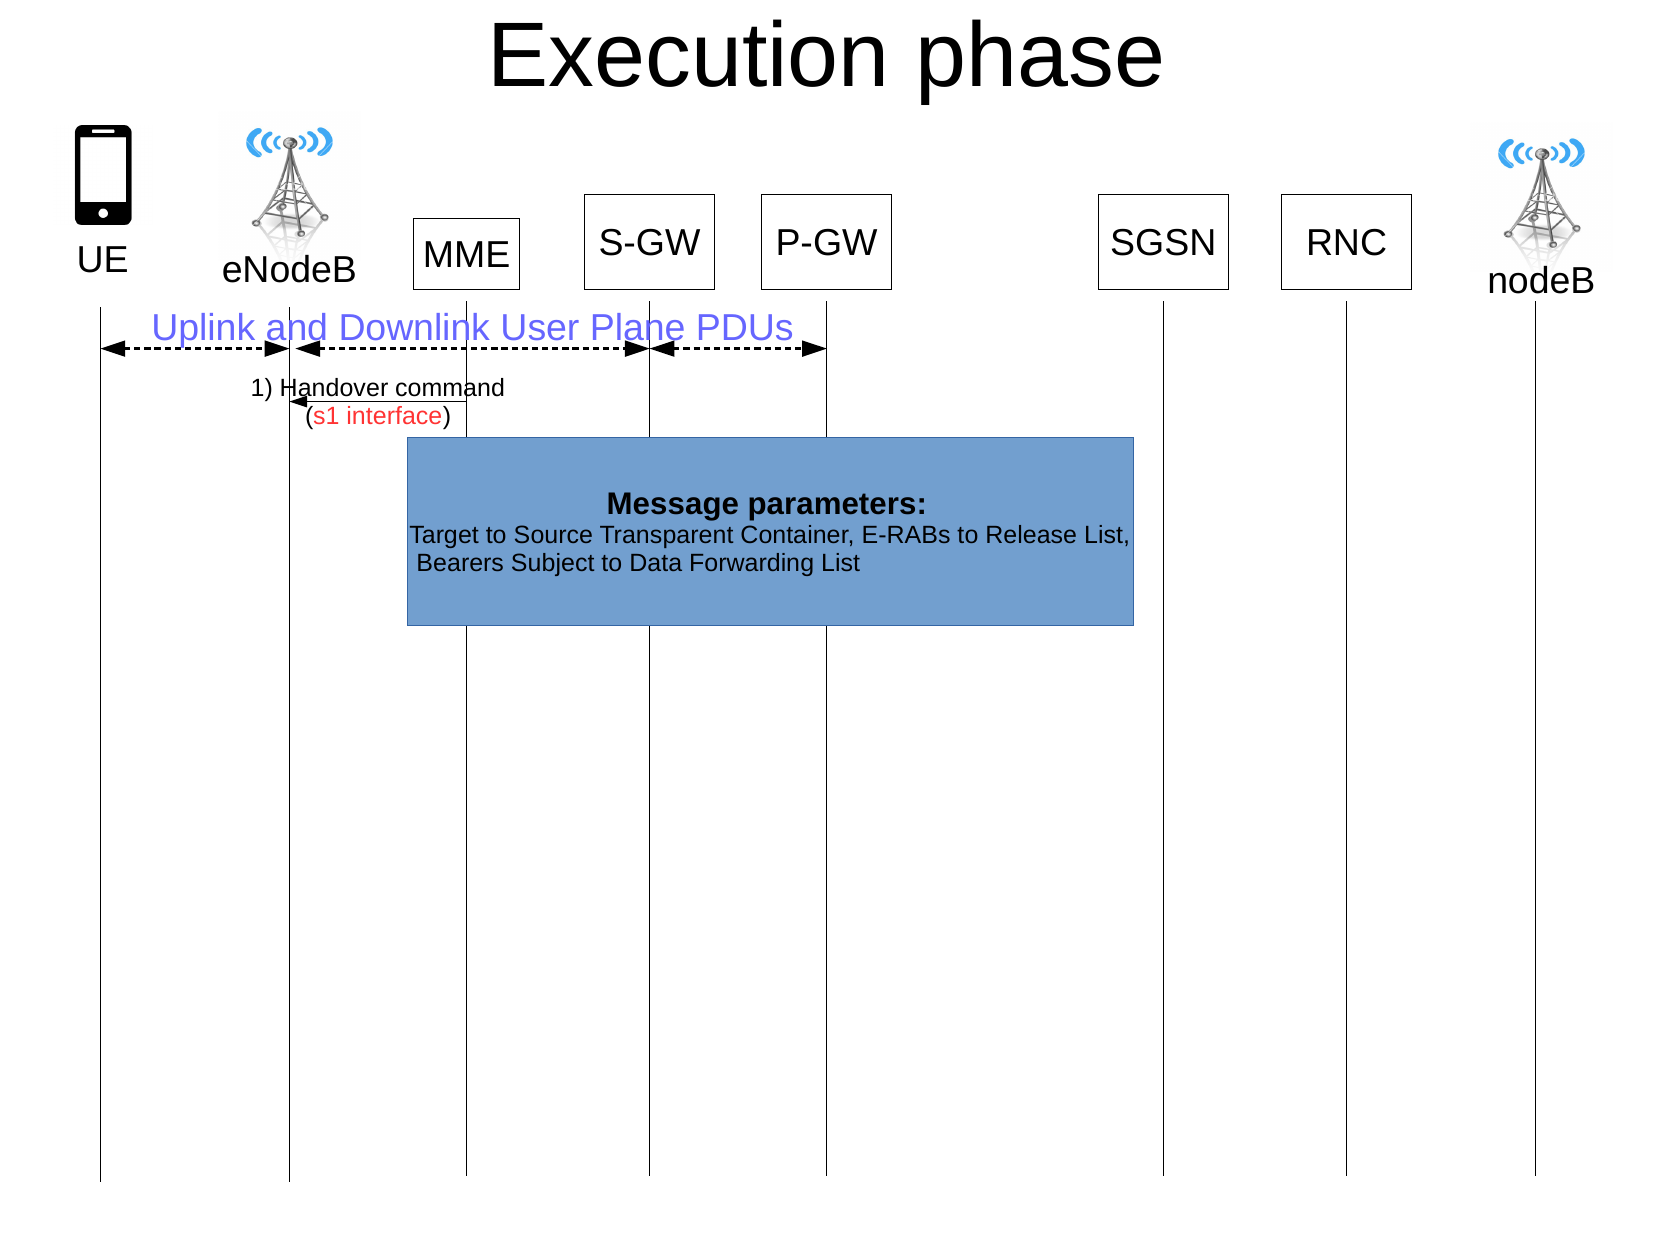

# Execution phase
eNodeB
nodeB
UE
S-GW
P-GW
SGSN
RNC
MME
Uplink and Downlink User Plane PDUs
1) Handover command
(s1 interface)
Message parameters:
Target to Source Transparent Container, E-RABs to Release List,
 Bearers Subject to Data Forwarding List